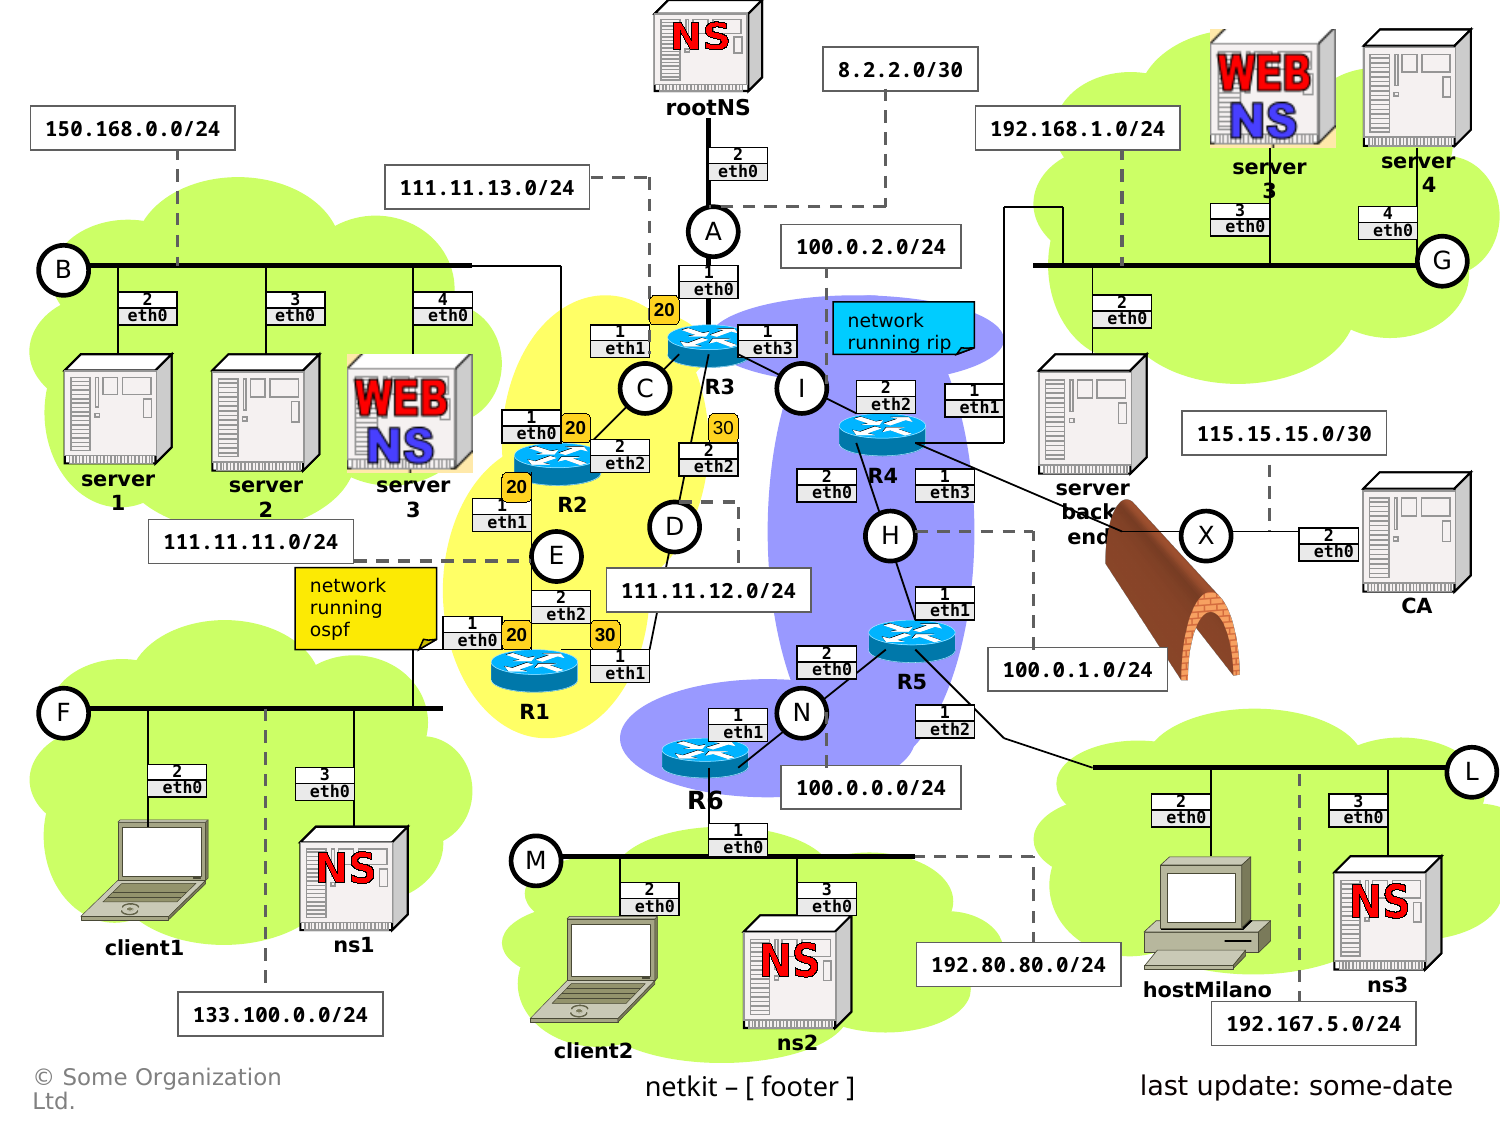

NS
rootNS
server 4
8.2.2.0/30
150.168.0.0/24
192.168.1.0/24
2
eth0
server3
111.11.13.0/24
3
eth0
A
4
eth0
100.0.2.0/24
G
B
1
eth0
1
eth0
1
eth0
1
eth0
2
eth0
3
eth0
4
eth0
20
2
eth0
network running rip
1
eth1
R3
1
eth3
server1
server2
server back-end
C
I
2
eth2
1
eth1
1
eth1
1
eth0
115.15.15.0/30
20
30
R4
2
eth2
R2
2
eth2
server3
2
eth0
1
eth3
20
CA
1
eth1
D
H
X
111.11.11.0/24
2
eth0
E
network running ospf
111.11.12.0/24
1
eth1
2
eth2
1
eth0
20
30
R5
2
eth0
100.0.1.0/24
R1
1
eth1
F
N
1
eth2
1
eth1
R6
L
2
eth0
100.0.0.0/24
3
eth0
2
eth0
3
eth0
client1
1
eth0
NS
ns1
M
hostMilano
NS
ns3
2
eth0
3
eth0
client2
NS
ns2
192.80.80.0/24
133.100.0.0/24
192.167.5.0/24
footer
some-date